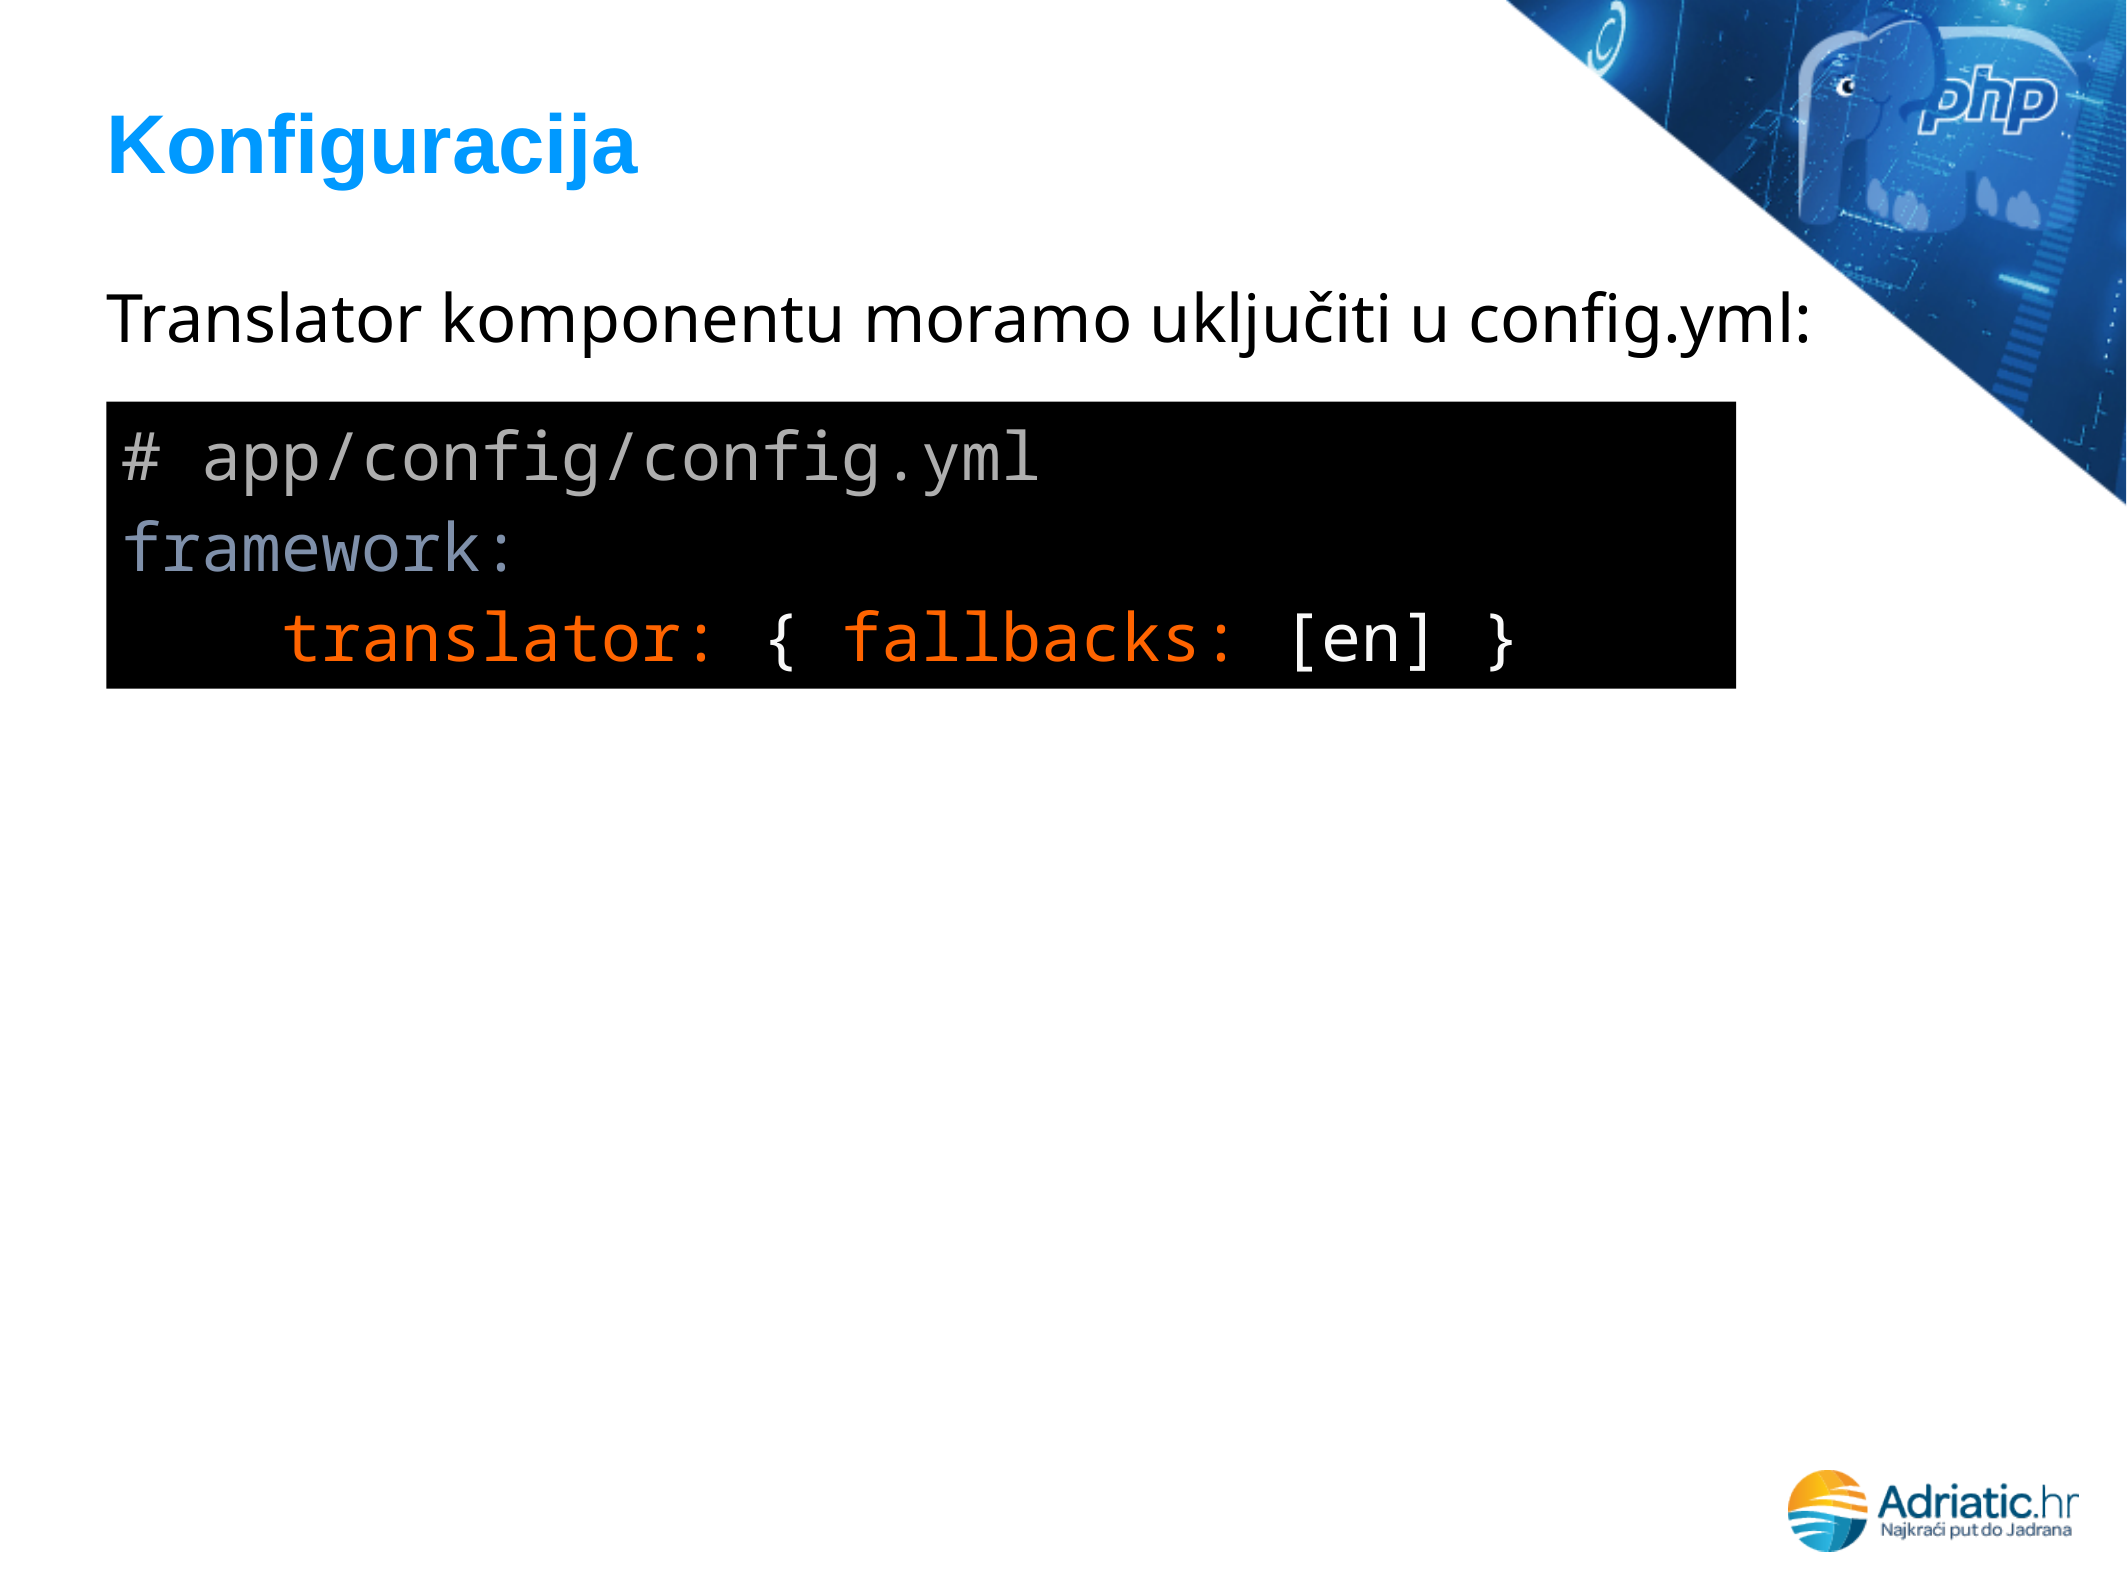

# Konfiguracija
Translator komponentu moramo uključiti u config.yml:
# app/config/config.yml
framework:
 translator: { fallbacks: [en] }